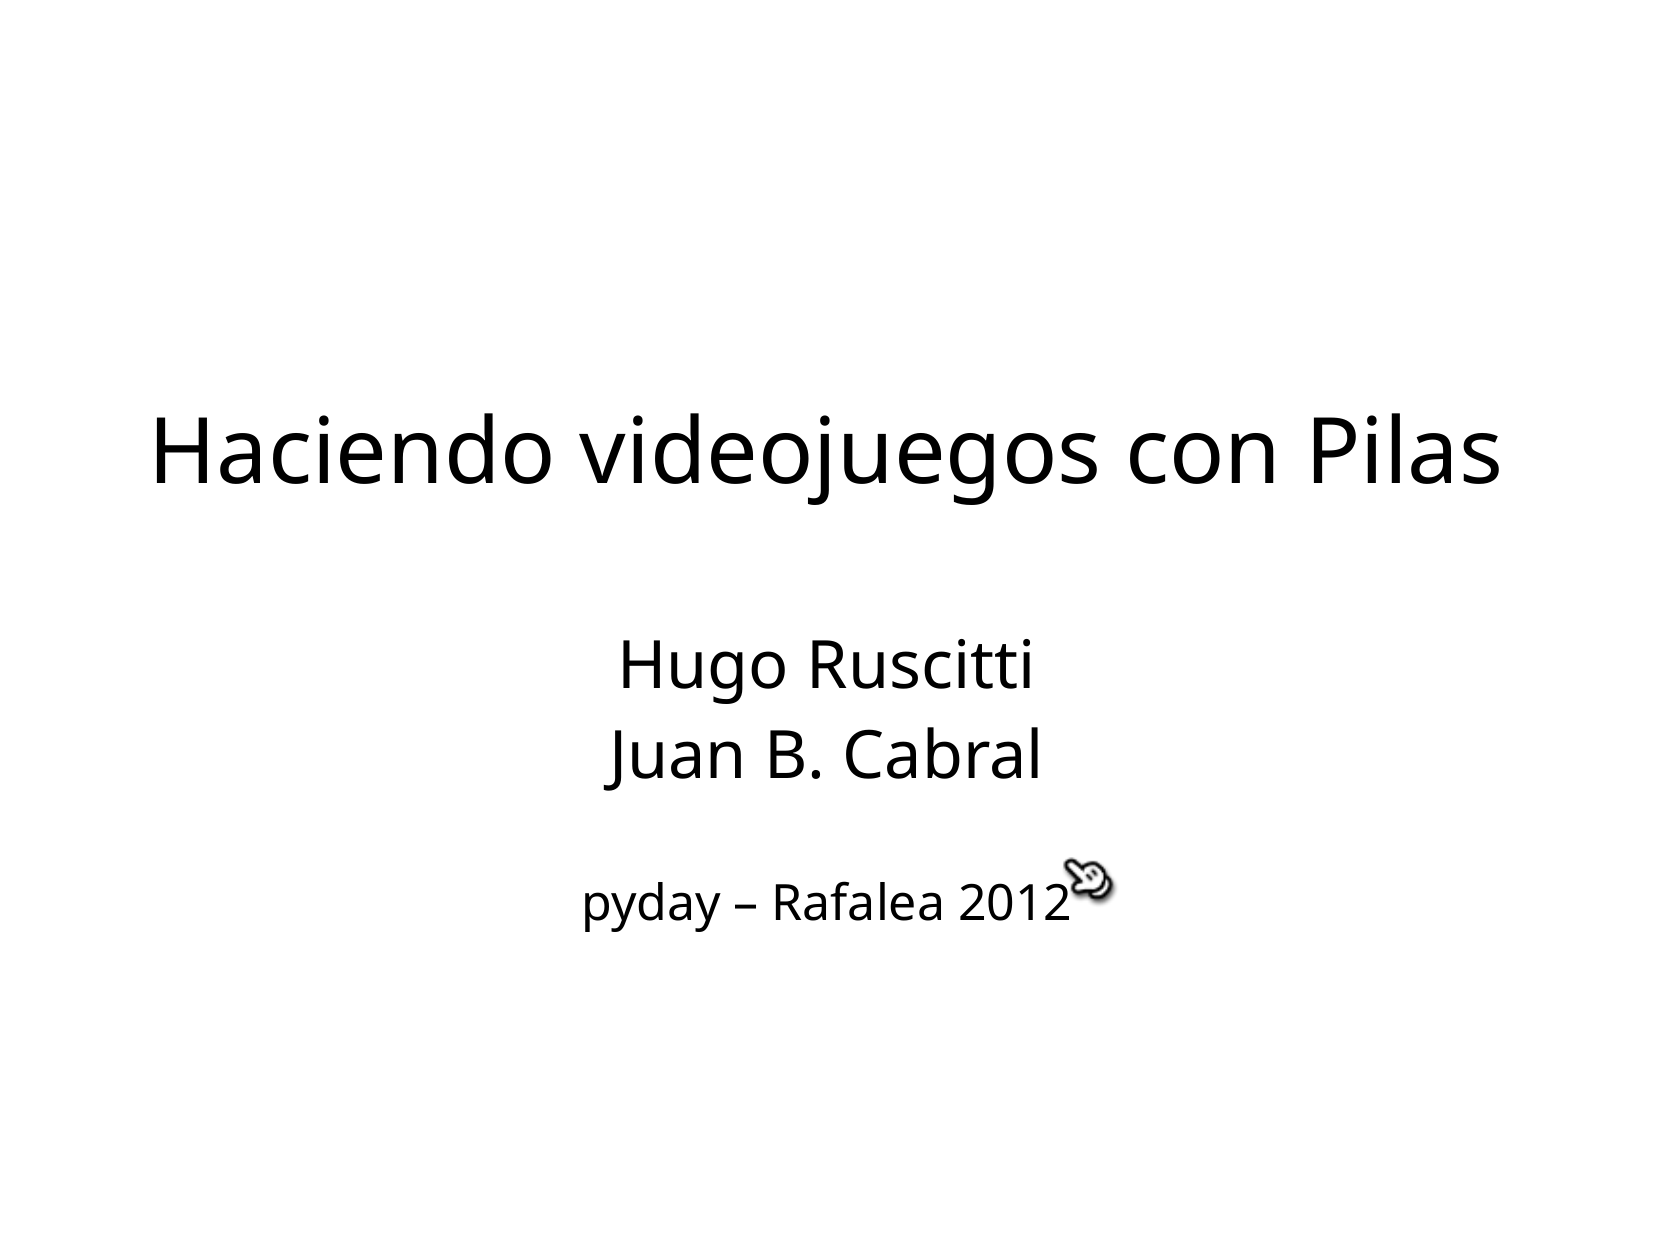

# Haciendo videojuegos con Pilas
Hugo Ruscitti
Juan B. Cabral
pyday – Rafalea 2012